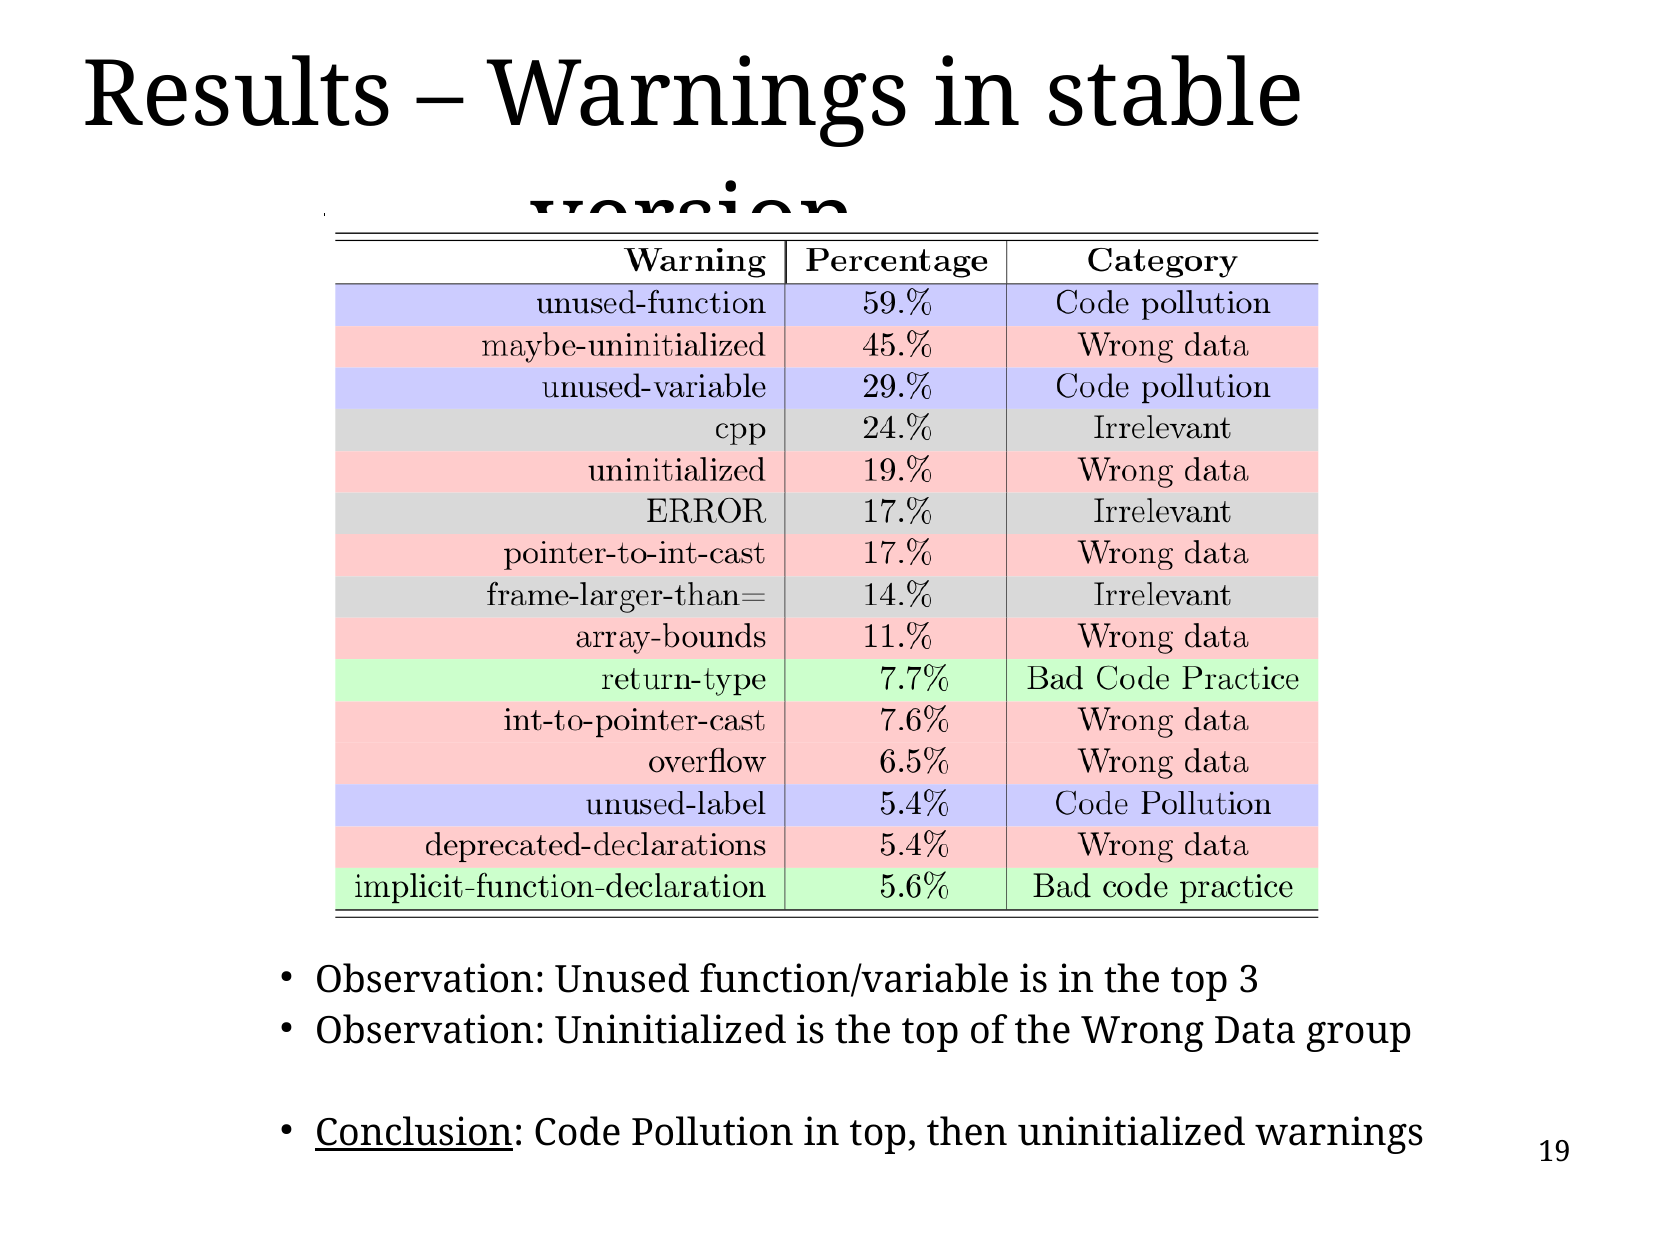

# Results – Warnings in stable version
Observation: Unused function/variable is in the top 3
Observation: Uninitialized is the top of the Wrong Data group
Conclusion: Code Pollution in top, then uninitialized warnings
19